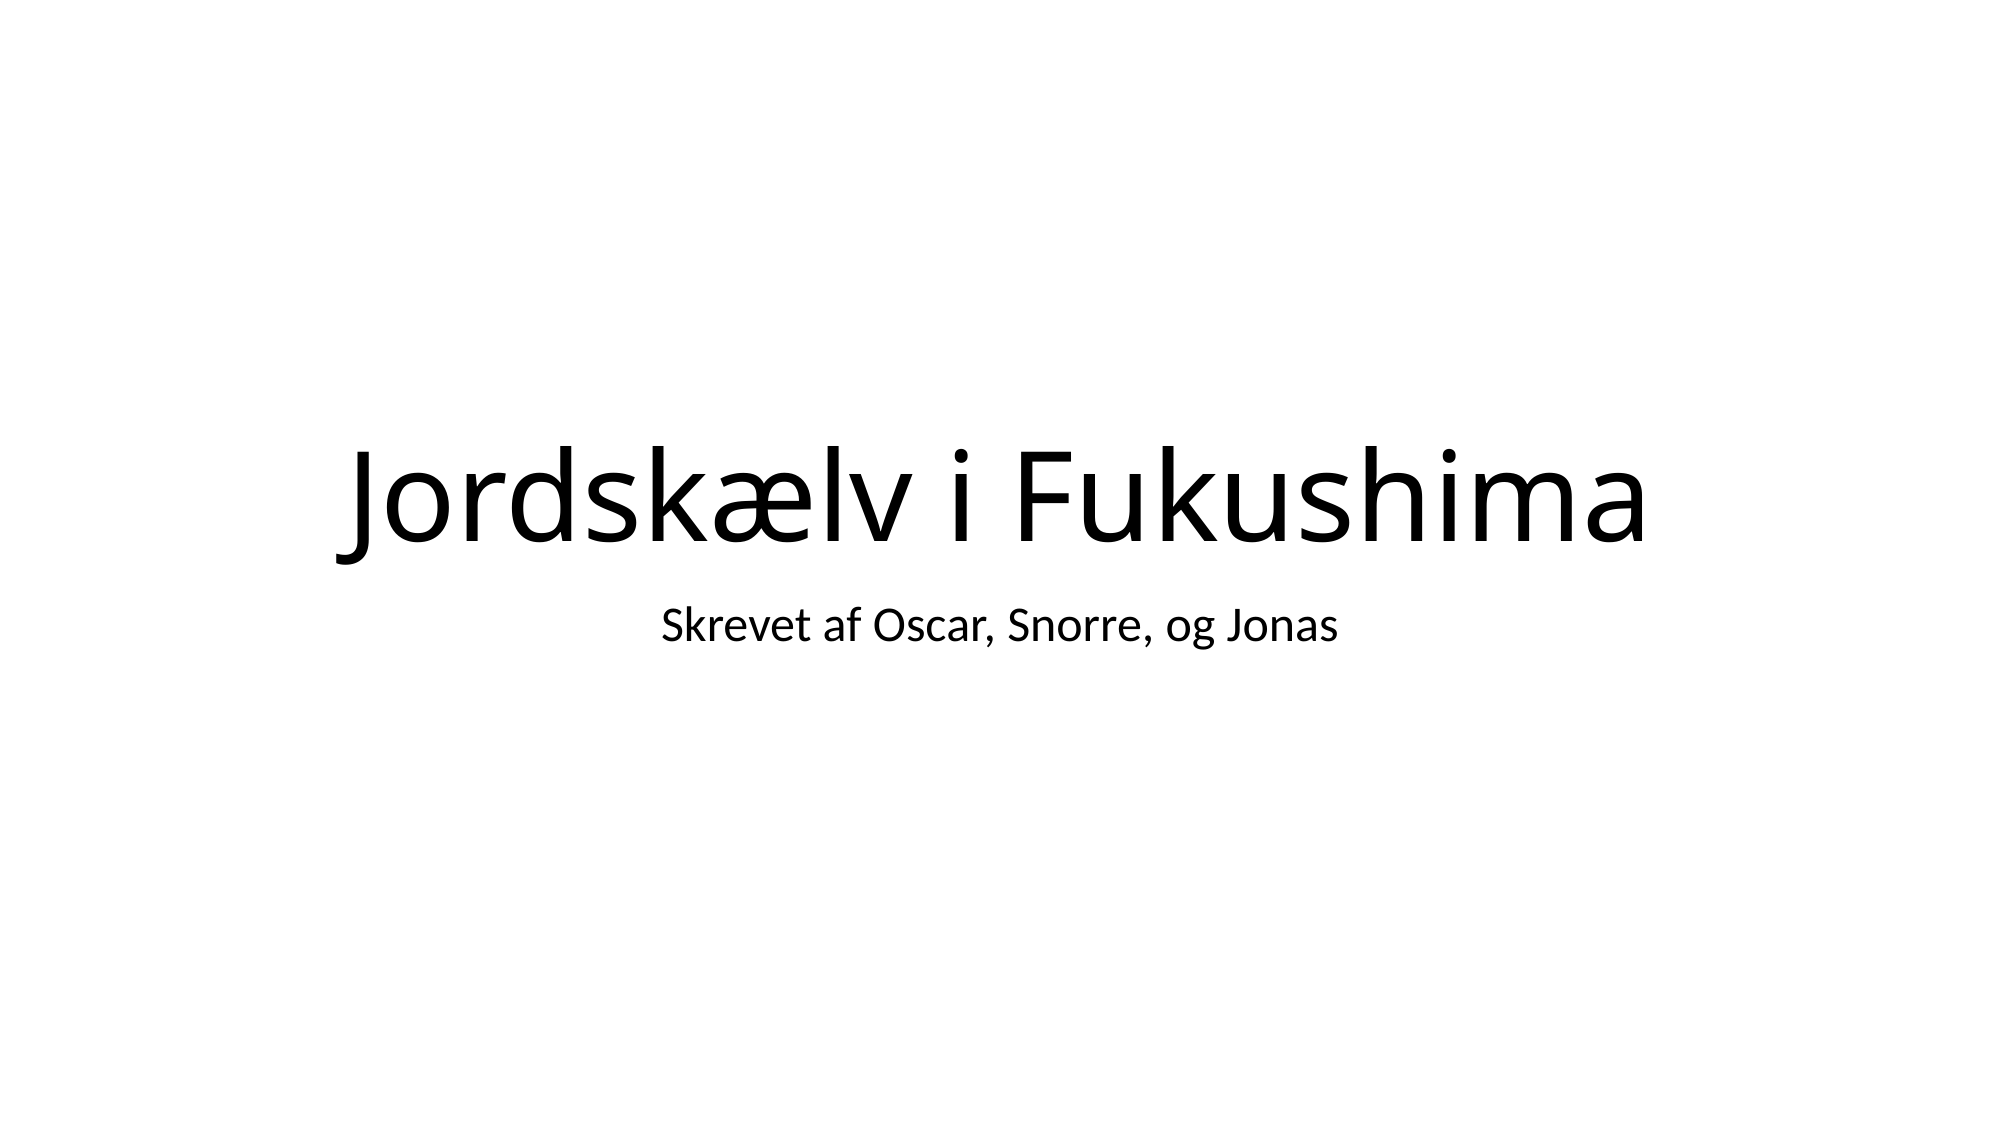

# Jordskælv i Fukushima
Skrevet af Oscar, Snorre, og Jonas